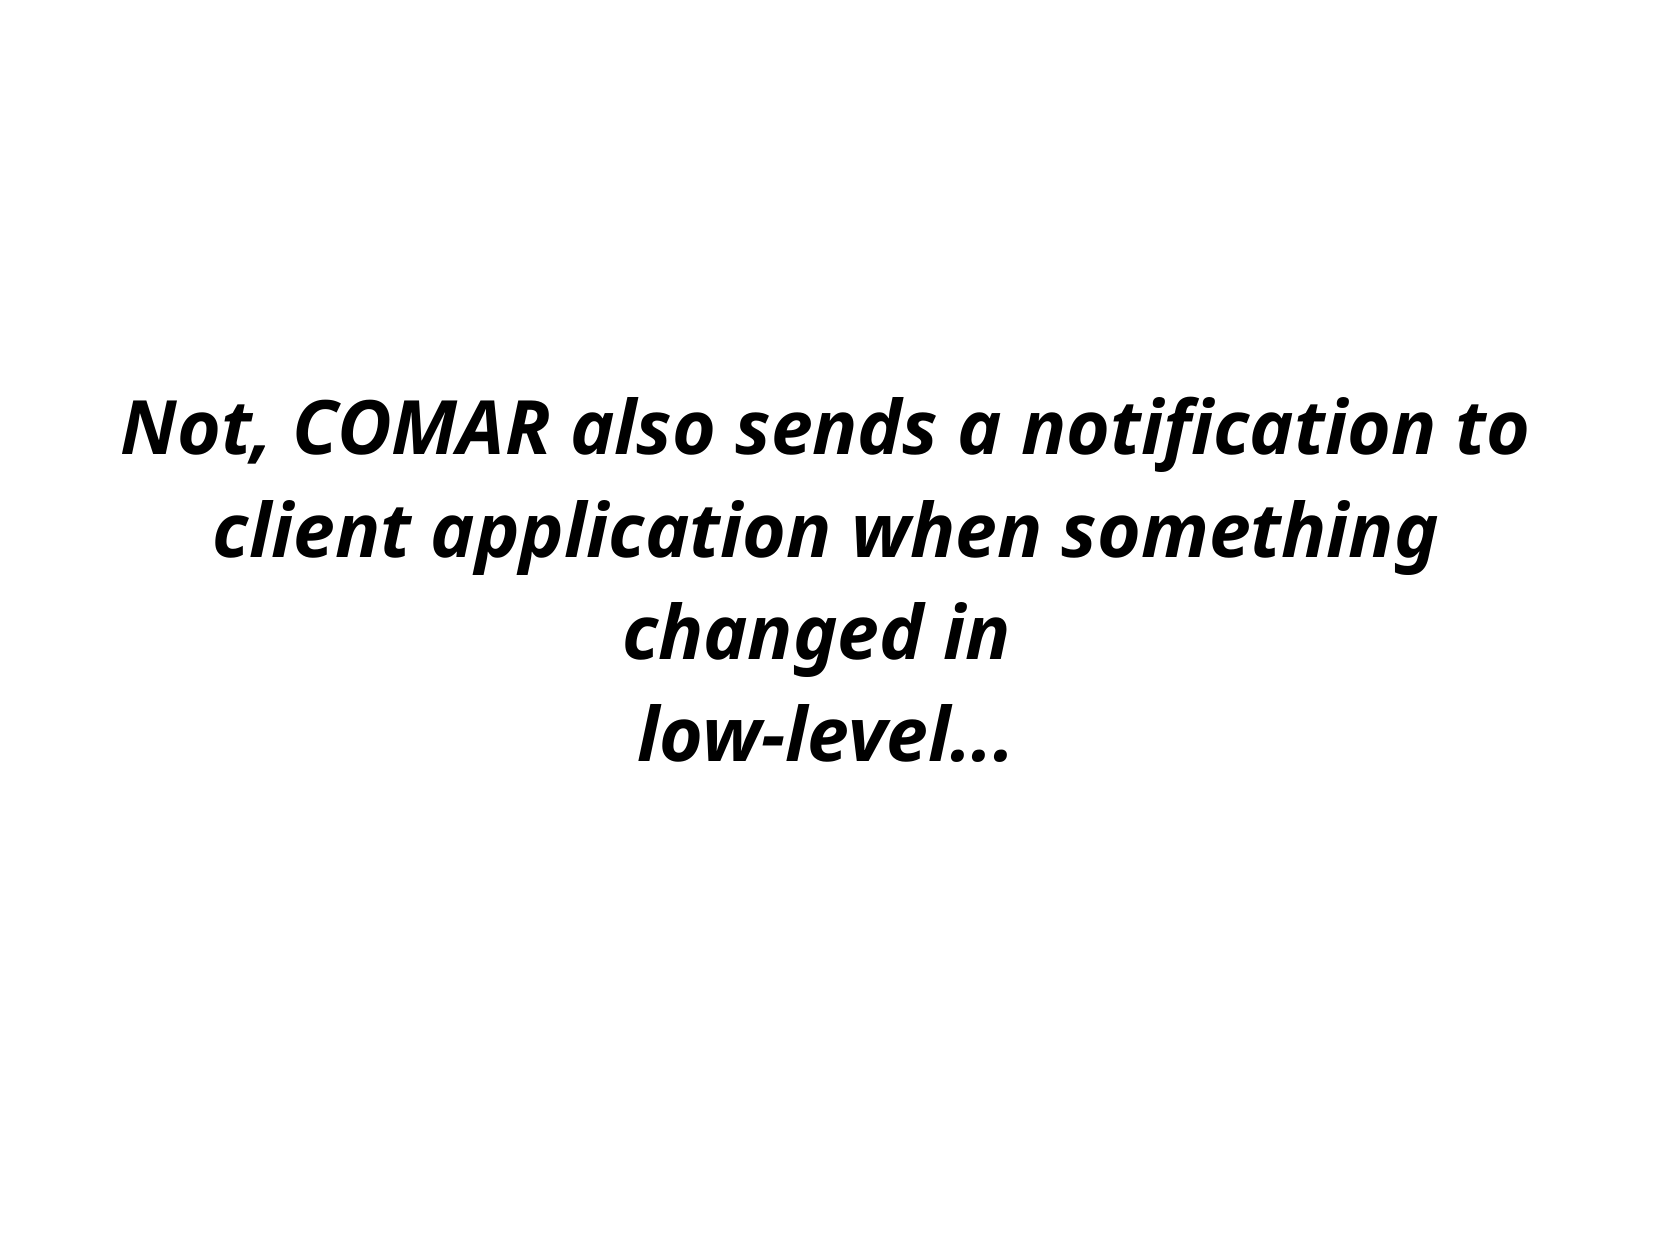

# Not, COMAR also sends a notification to client application when something changed in
low-level...